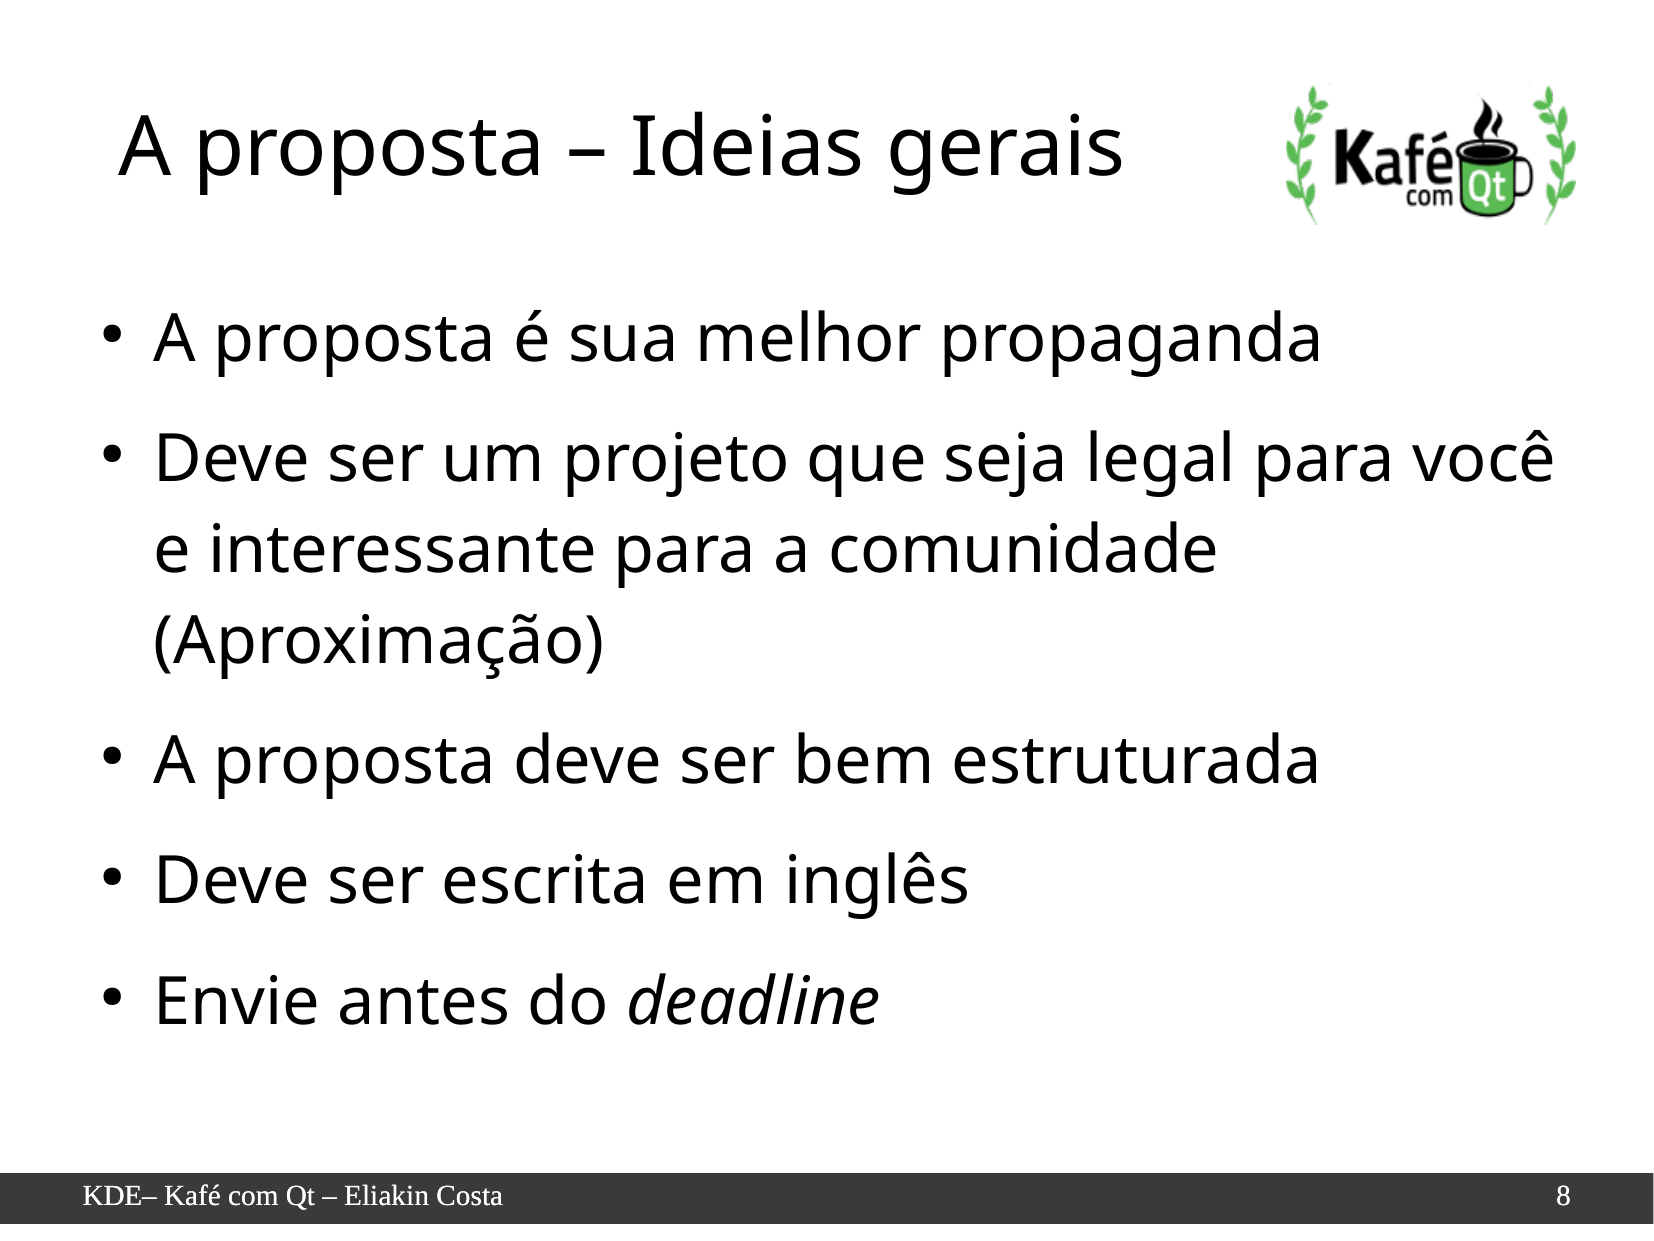

# A proposta – Ideias gerais
A proposta é sua melhor propaganda
Deve ser um projeto que seja legal para você e interessante para a comunidade (Aproximação)
A proposta deve ser bem estruturada
Deve ser escrita em inglês
Envie antes do deadline